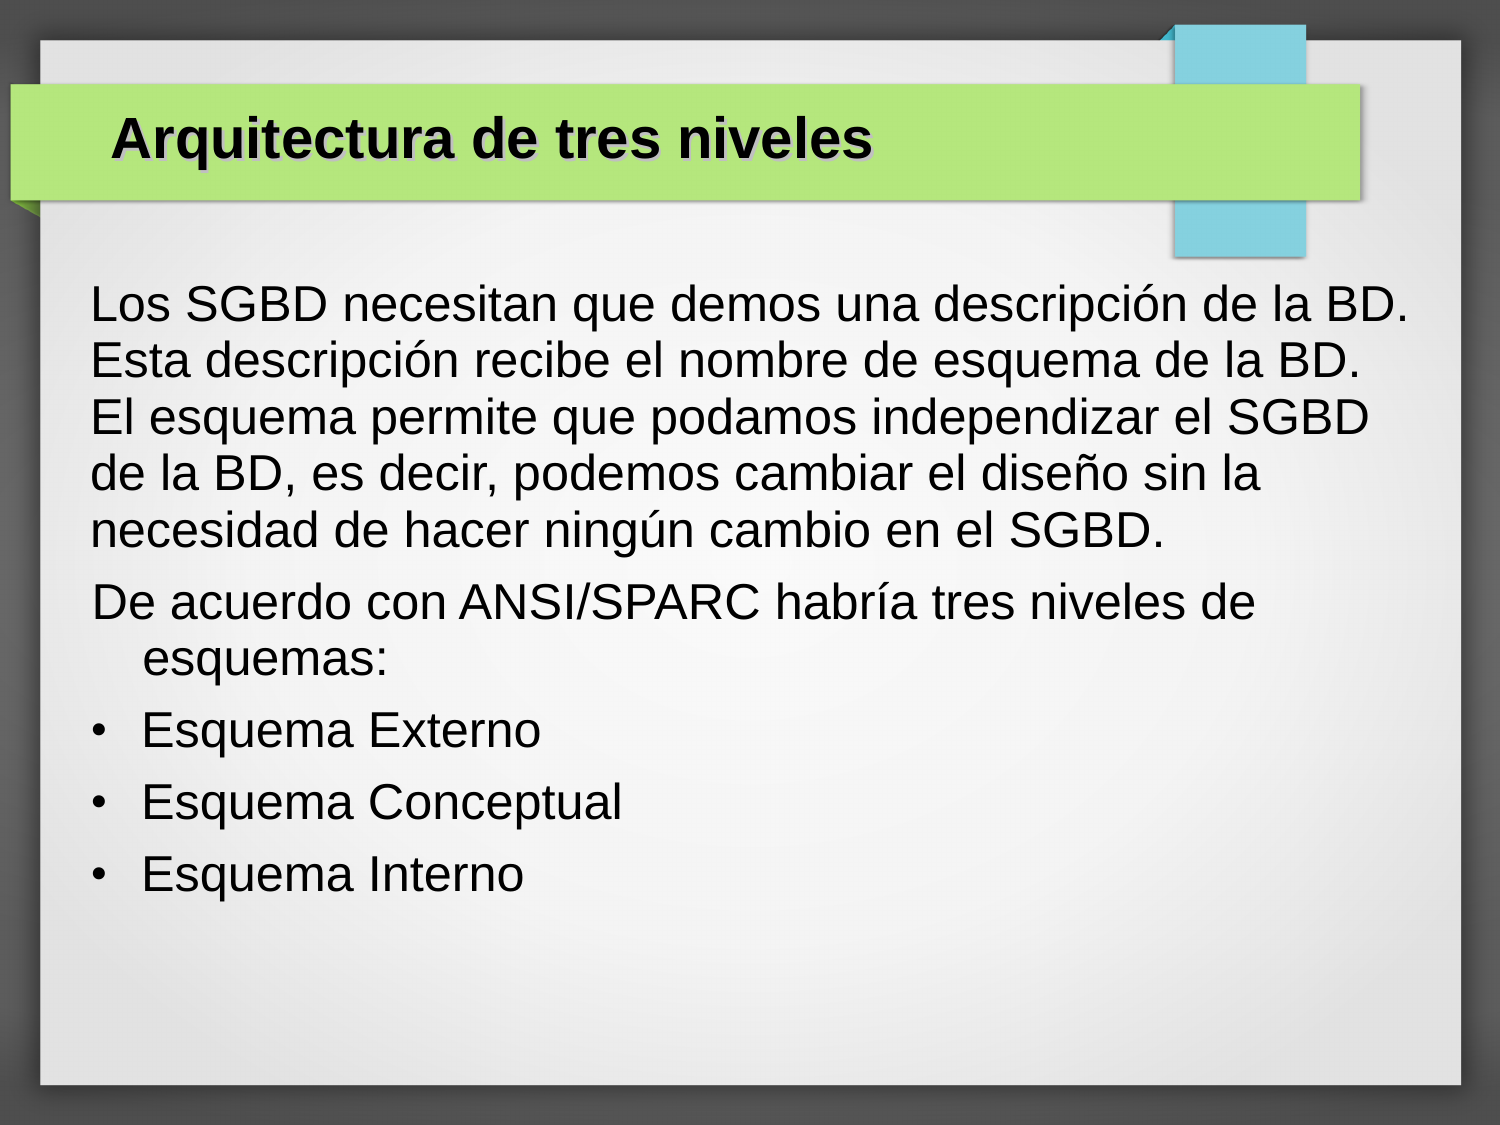

Arquitectura de tres niveles
# Los SGBD necesitan que demos una descripción de la BD. Esta descripción recibe el nombre de esquema de la BD. El esquema permite que podamos independizar el SGBD de la BD, es decir, podemos cambiar el diseño sin la necesidad de hacer ningún cambio en el SGBD.
De acuerdo con ANSI/SPARC habría tres niveles de esquemas:
Esquema Externo
Esquema Conceptual
Esquema Interno